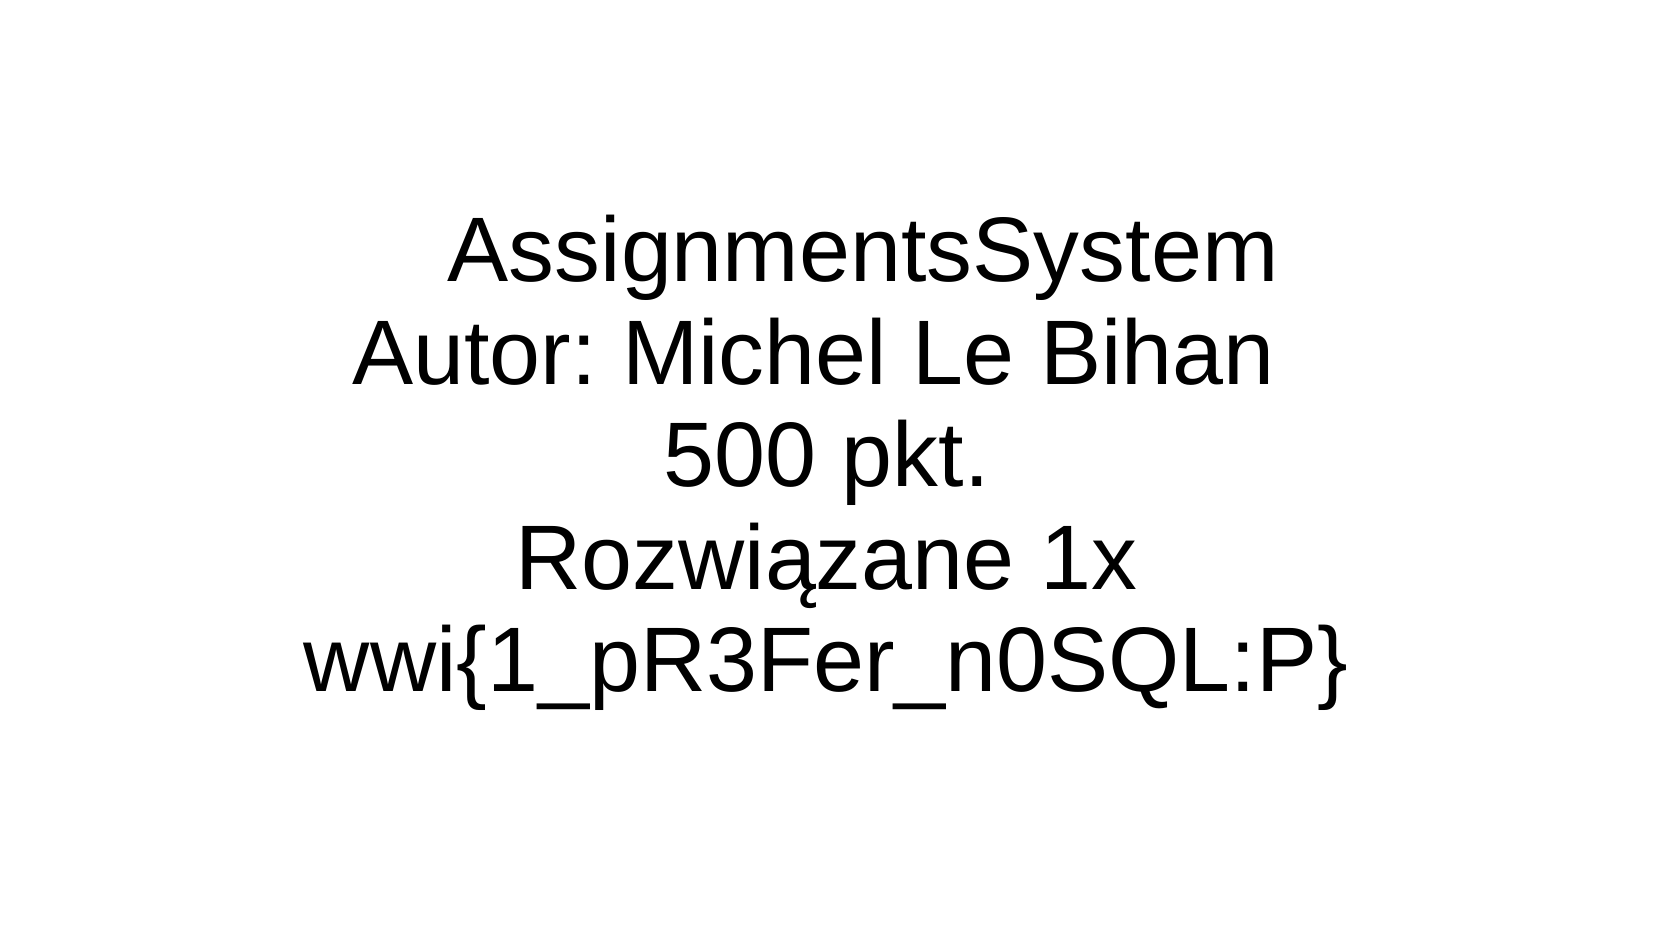

# AssignmentsSystem
Autor: Michel Le Bihan
500 pkt.
Rozwiązane 1x
wwi{1_pR3Fer_n0SQL:P}